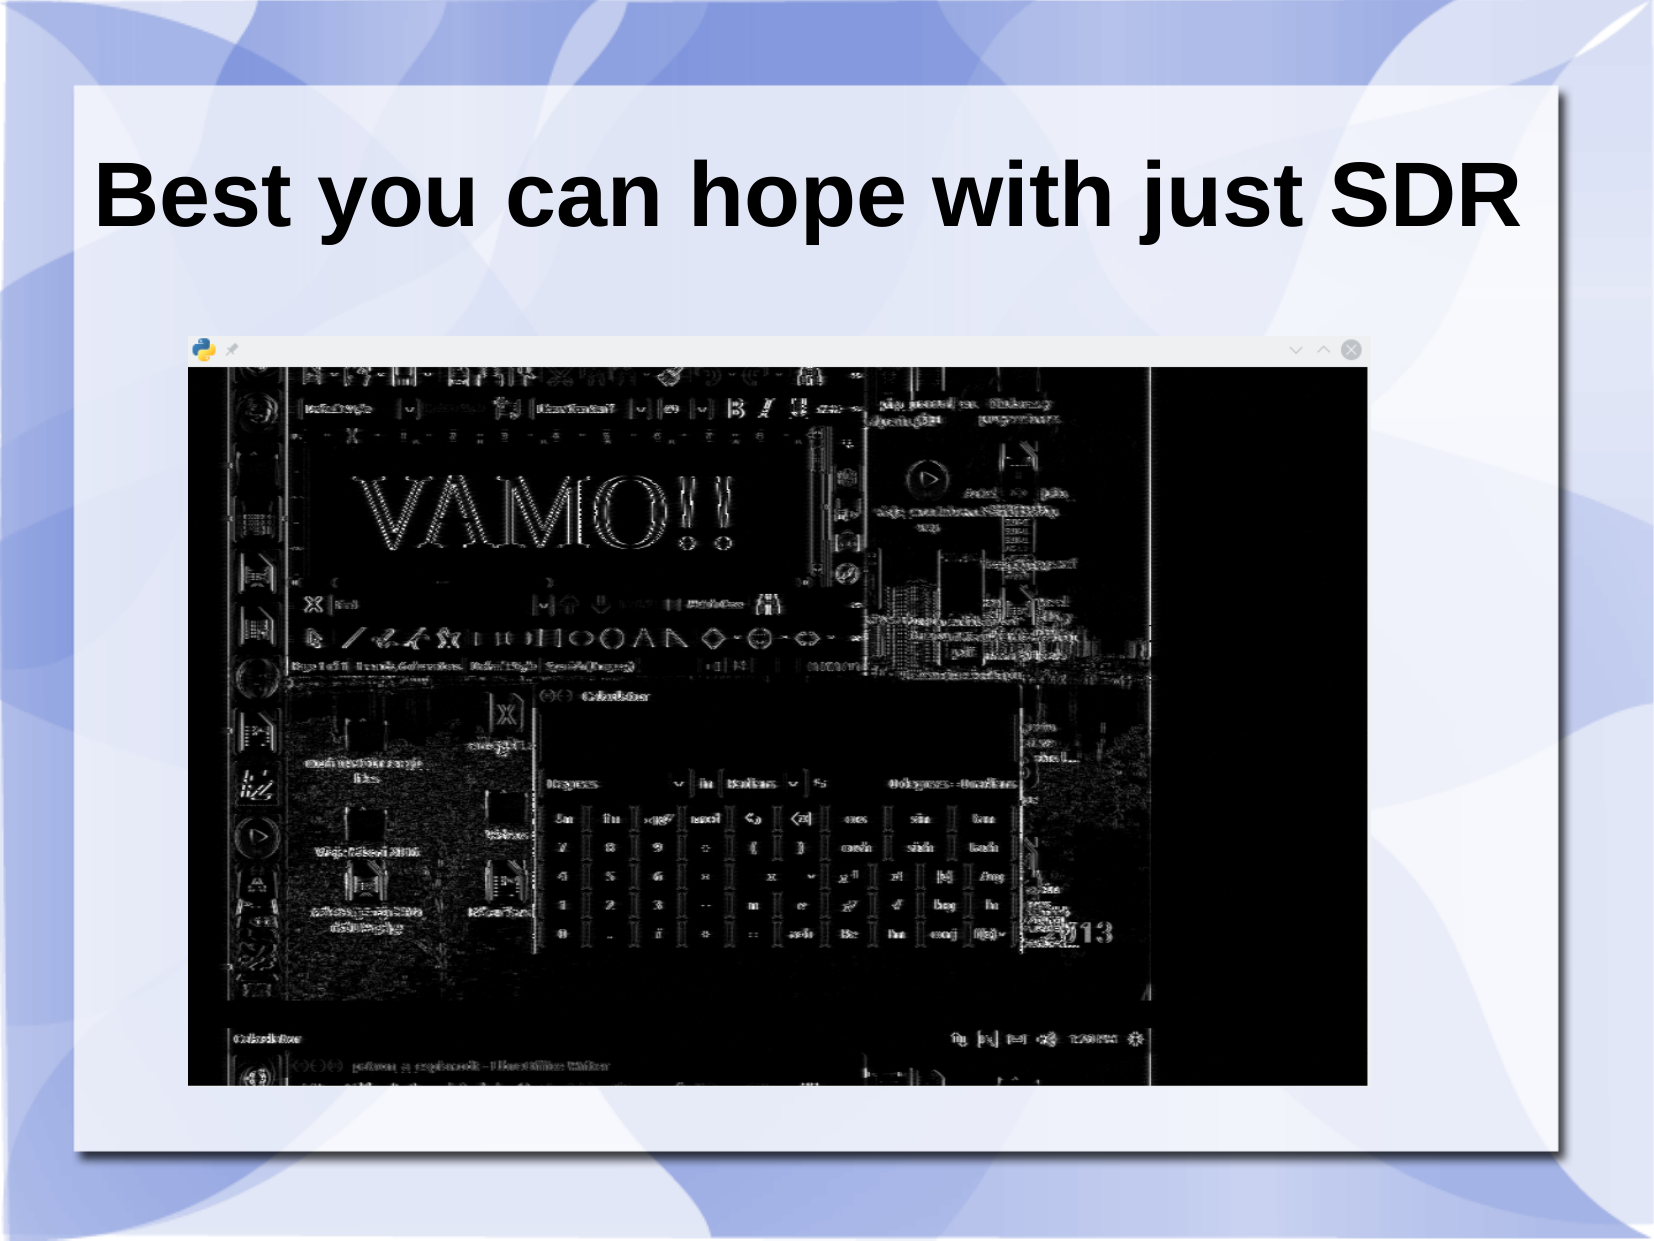

# Best you can hope with just SDR